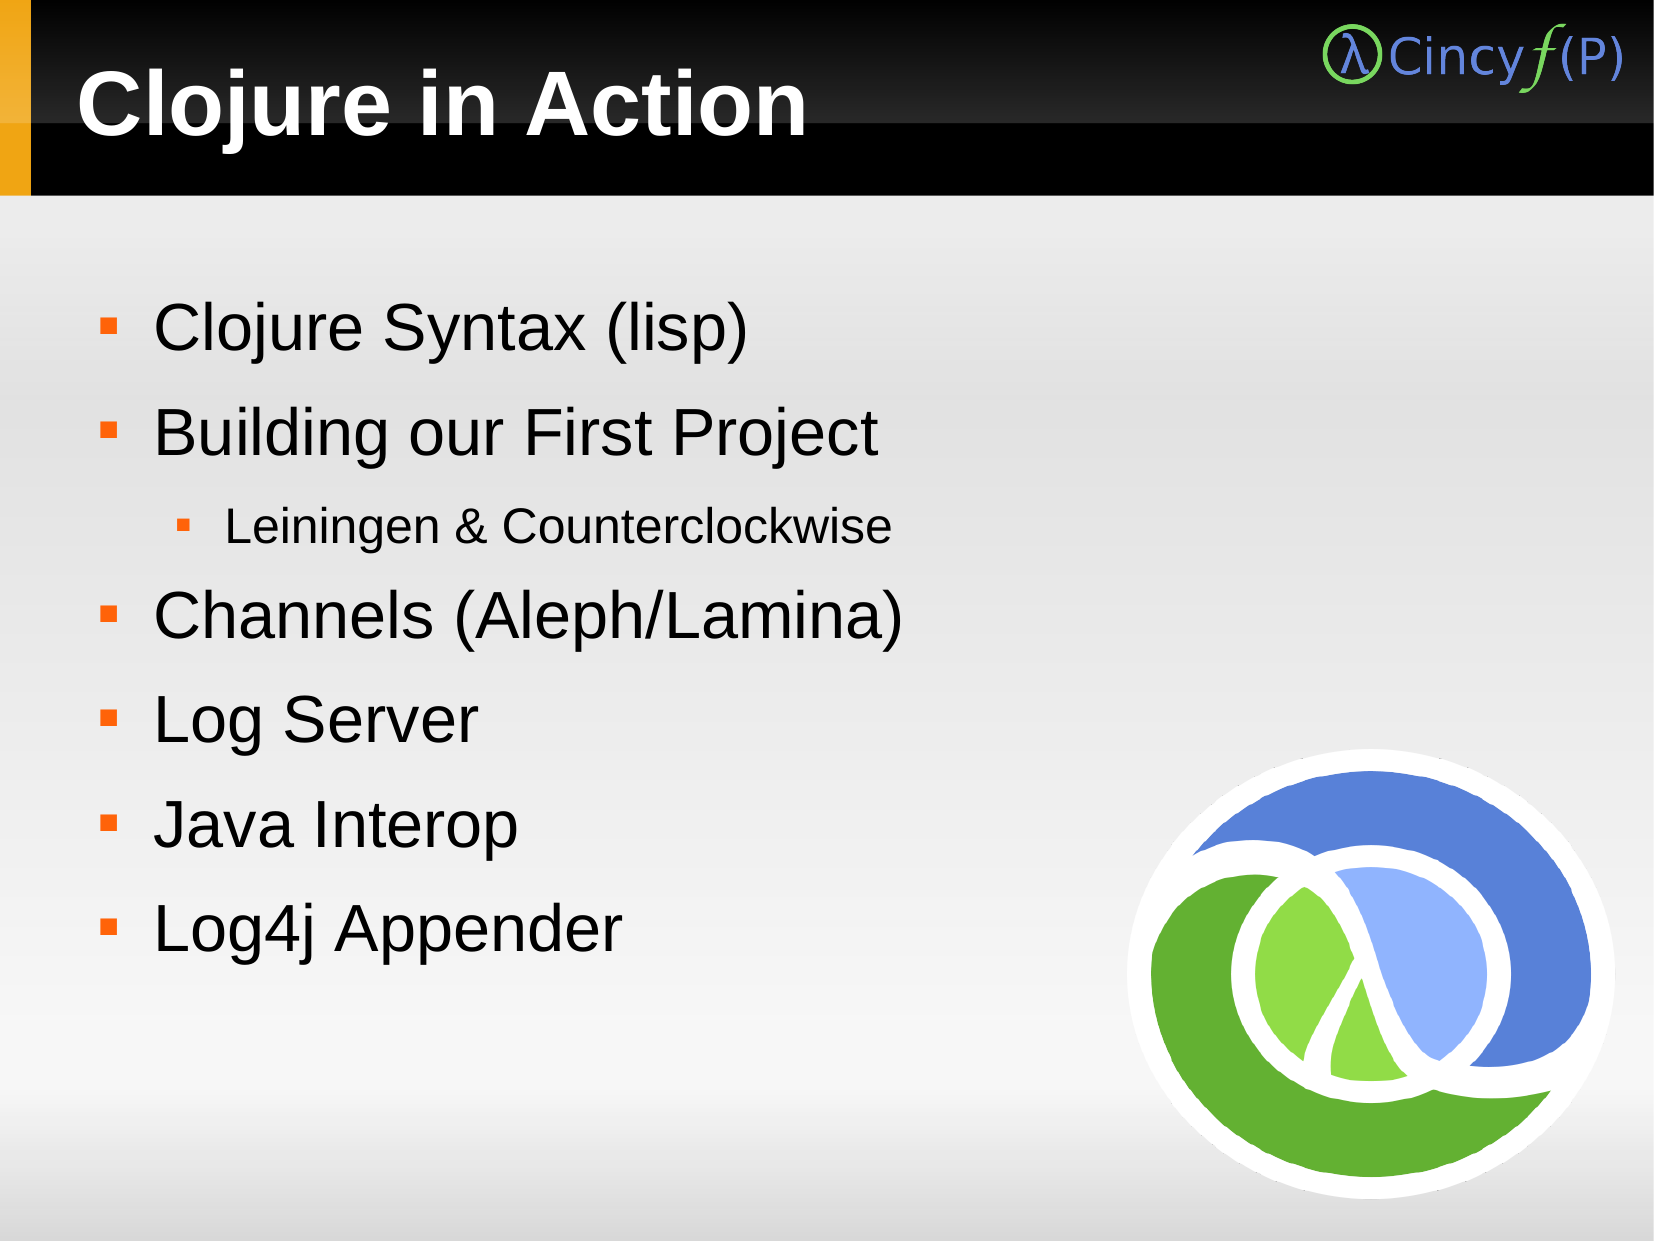

# Clojure in Action
Clojure Syntax (lisp)
Building our First Project
Leiningen & Counterclockwise
Channels (Aleph/Lamina)
Log Server
Java Interop
Log4j Appender